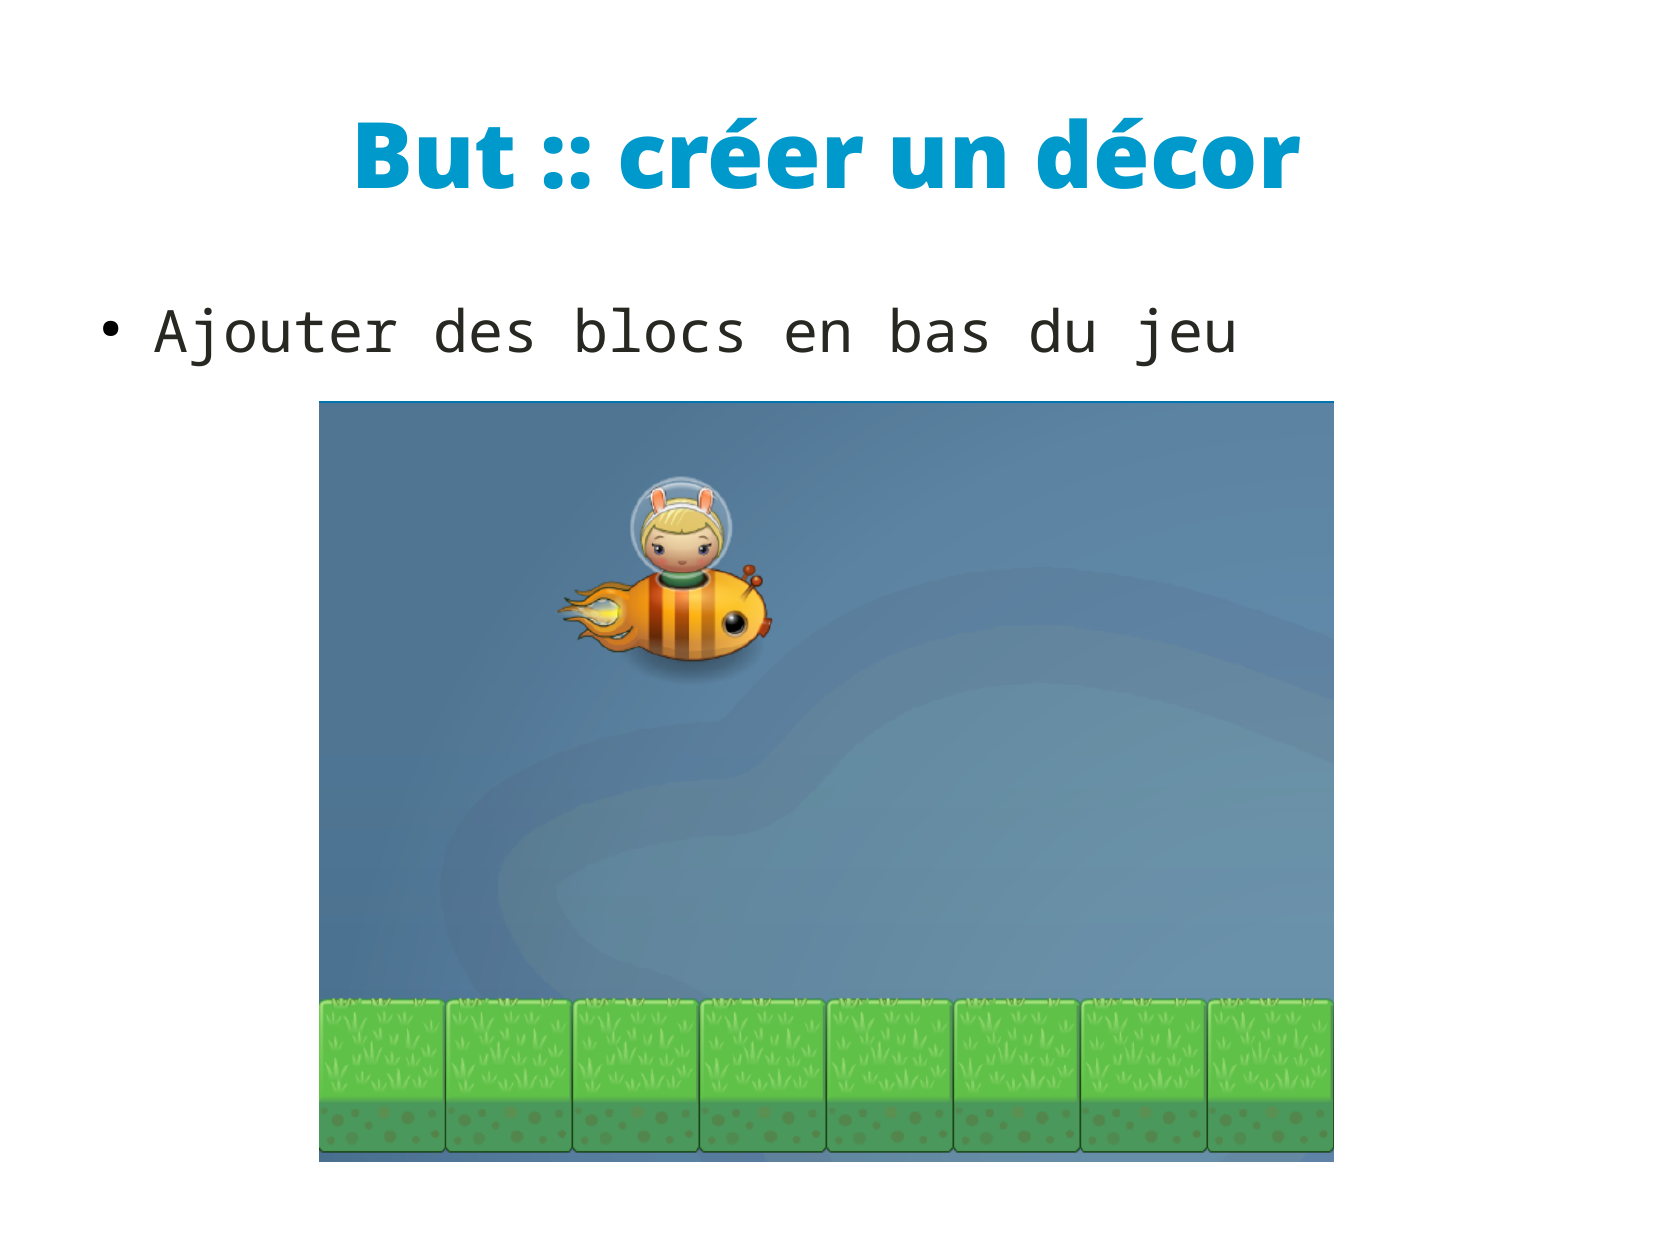

# But :: créer un décor
Ajouter des blocs en bas du jeu